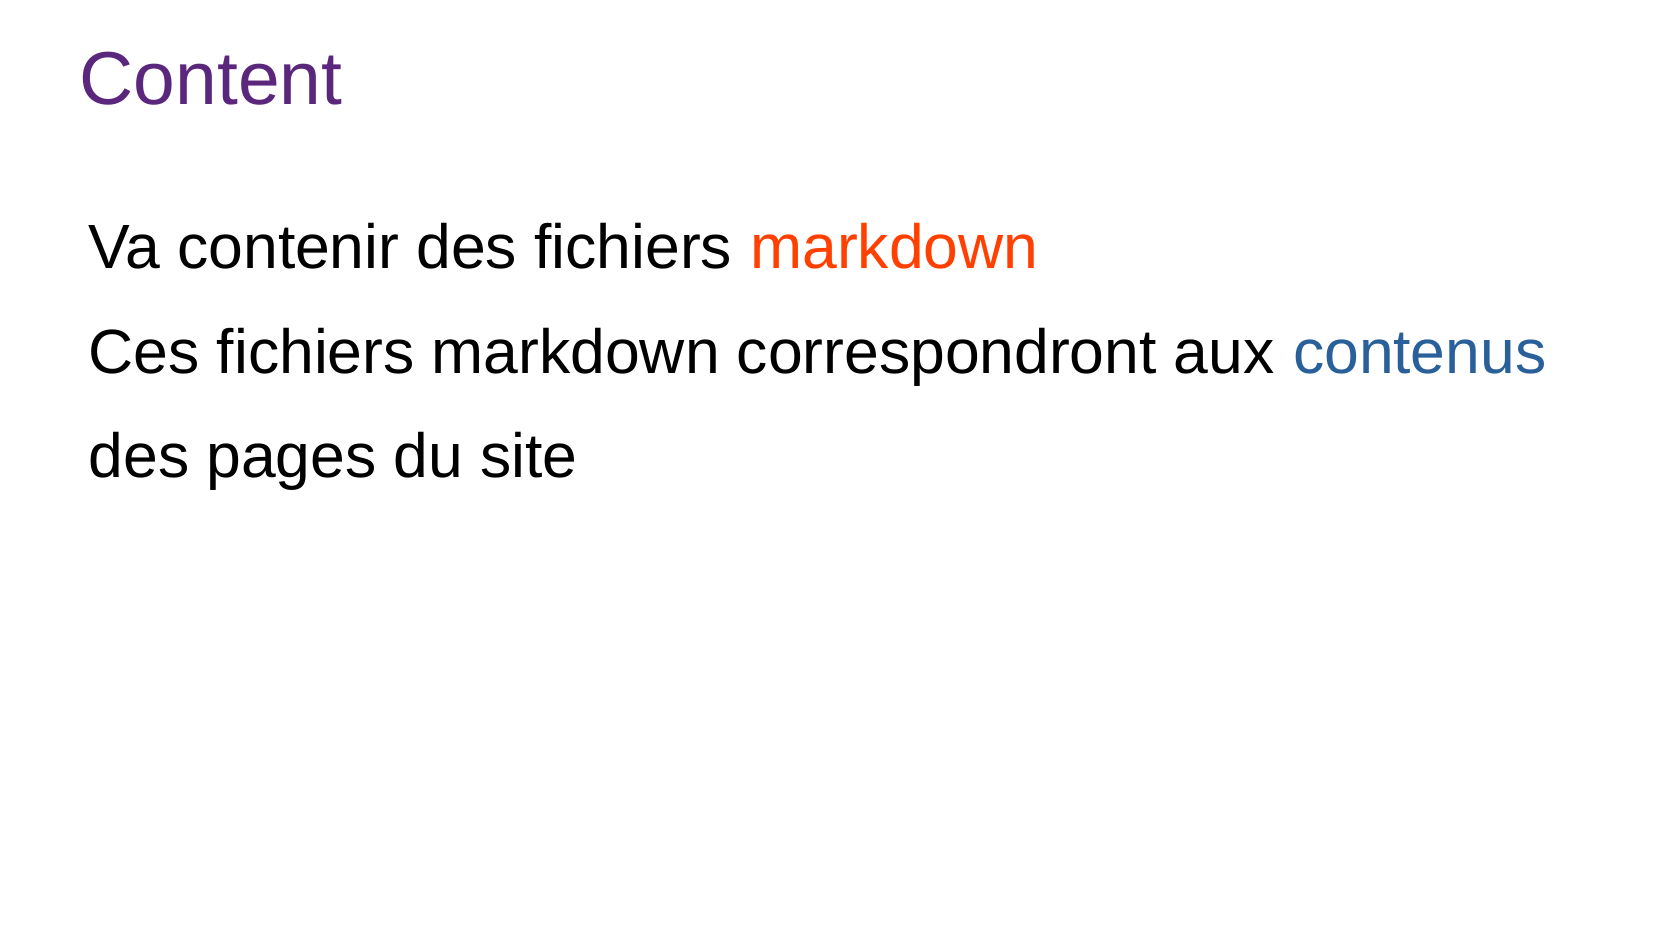

# Content
Va contenir des fichiers markdown
Ces fichiers markdown correspondront aux contenus des pages du site